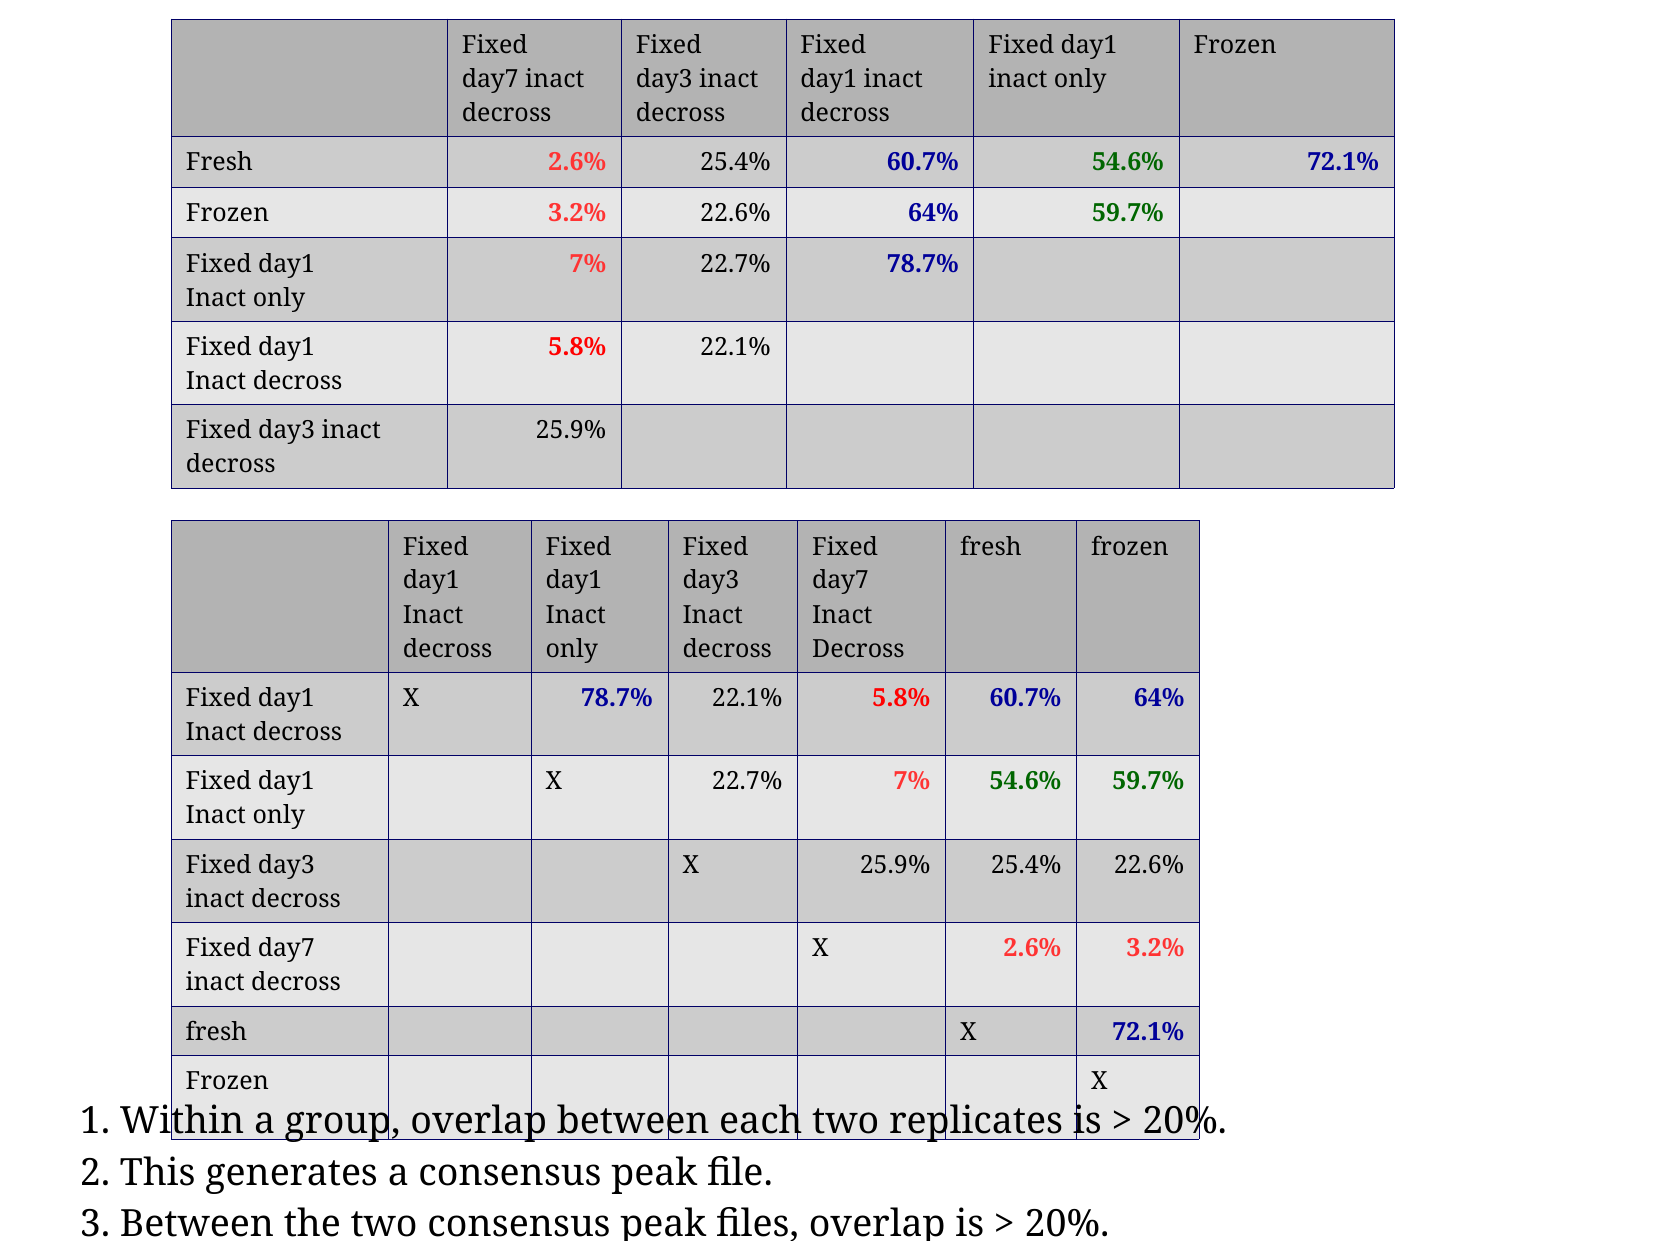

| | Fixed day7 inact decross | Fixed day3 inact decross | Fixed day1 inact decross | Fixed day1 inact only | Frozen |
| --- | --- | --- | --- | --- | --- |
| Fresh | 2.6% | 25.4% | 60.7% | 54.6% | 72.1% |
| Frozen | 3.2% | 22.6% | 64% | 59.7% | |
| Fixed day1 Inact only | 7% | 22.7% | 78.7% | | |
| Fixed day1 Inact decross | 5.8% | 22.1% | | | |
| Fixed day3 inact decross | 25.9% | | | | |
| | Fixed day1 Inact decross | Fixed day1 Inact only | Fixed day3 Inact decross | Fixed day7 Inact Decross | fresh | frozen |
| --- | --- | --- | --- | --- | --- | --- |
| Fixed day1 Inact decross | X | 78.7% | 22.1% | 5.8% | 60.7% | 64% |
| Fixed day1 Inact only | | X | 22.7% | 7% | 54.6% | 59.7% |
| Fixed day3 inact decross | | | X | 25.9% | 25.4% | 22.6% |
| Fixed day7 inact decross | | | | X | 2.6% | 3.2% |
| fresh | | | | | X | 72.1% |
| Frozen | | | | | | X |
1. Within a group, overlap between each two replicates is > 20%.
2. This generates a consensus peak file.
3. Between the two consensus peak files, overlap is > 20%.